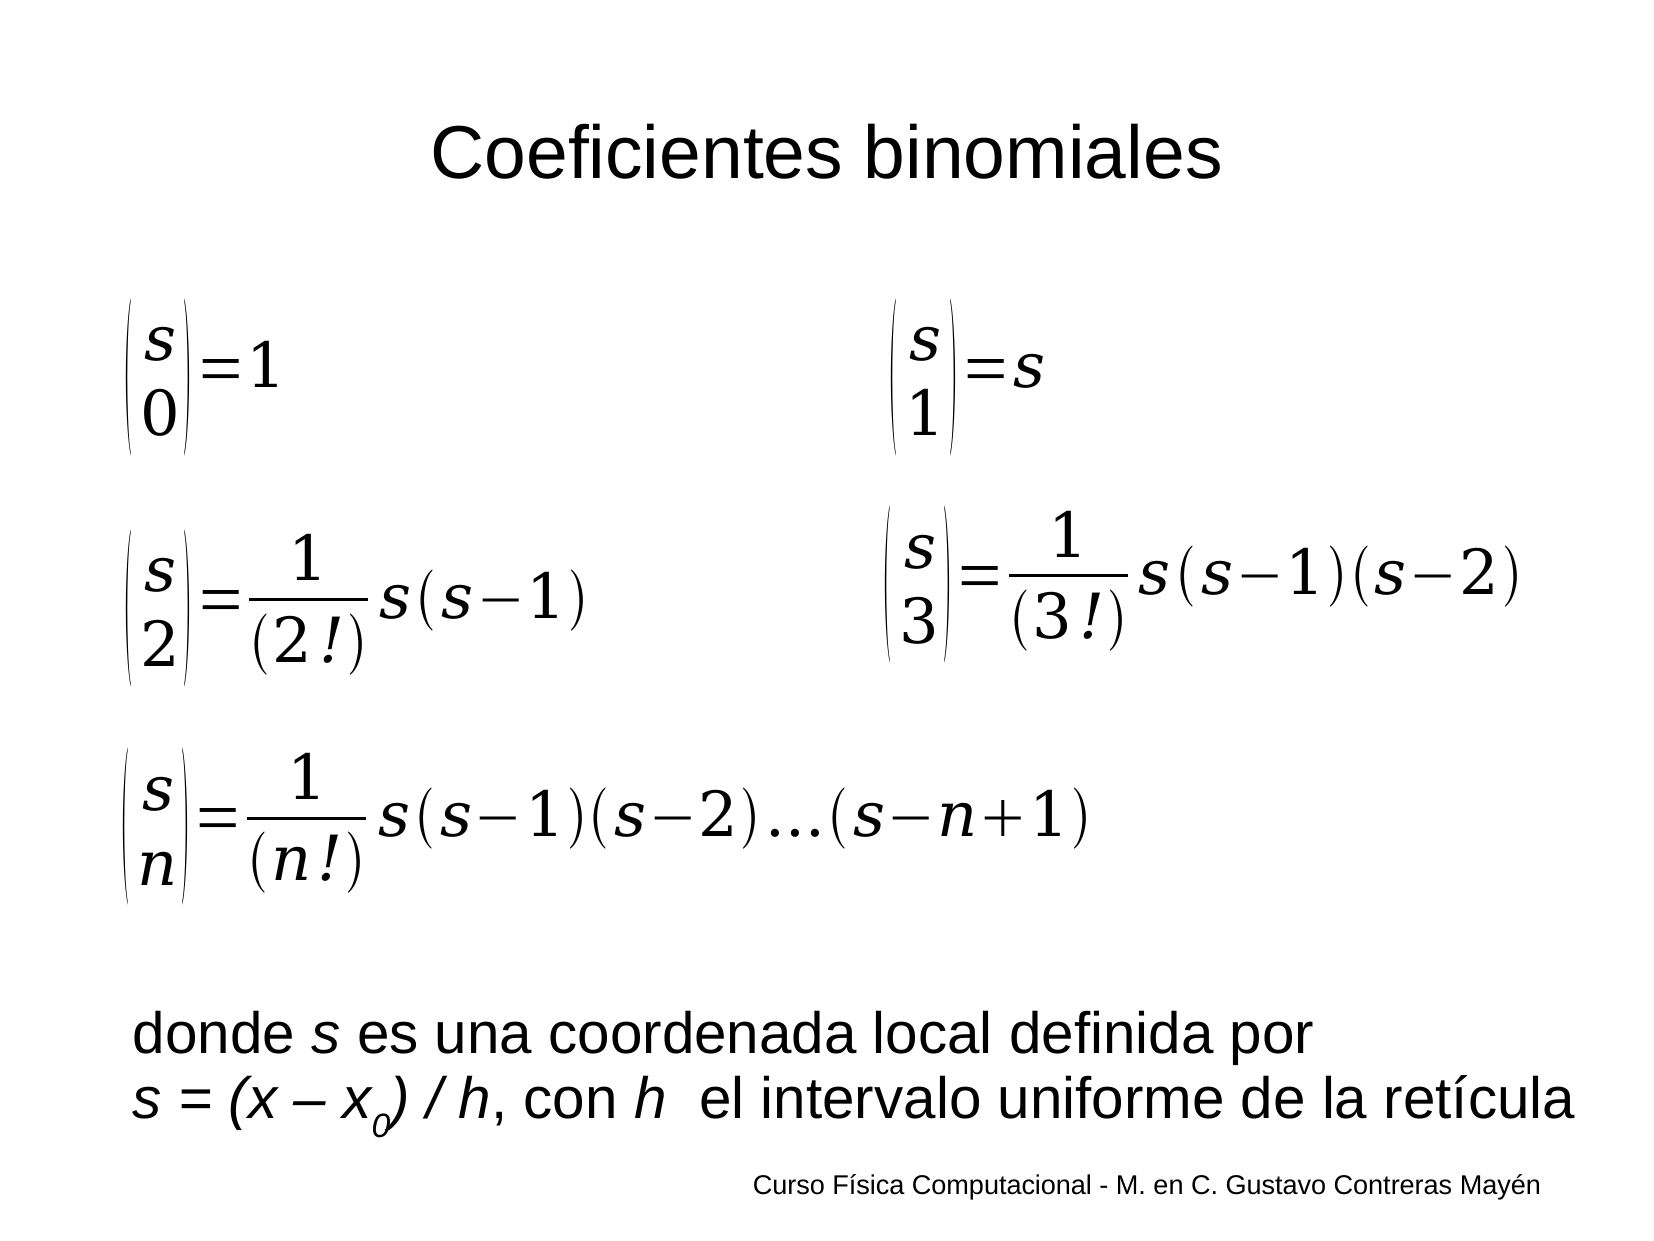

# Coeficientes binomiales
donde s es una coordenada local definida por
s = (x – x0) / h, con h el intervalo uniforme de la retícula